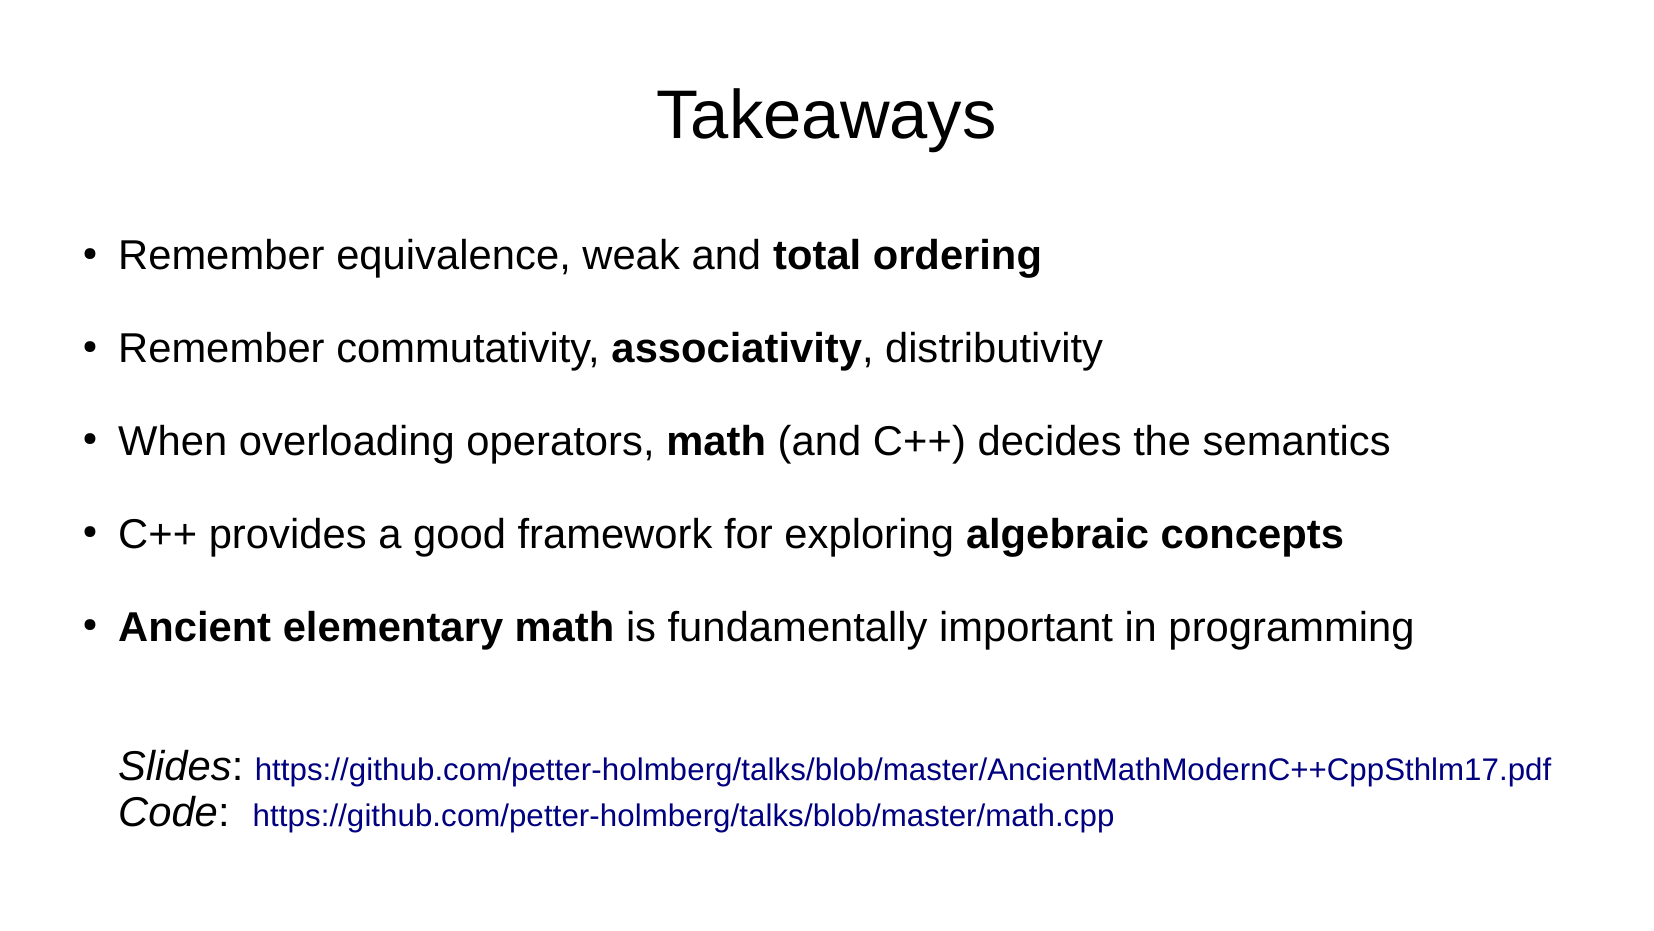

Takeaways
# Remember equivalence, weak and total ordering
Remember commutativity, associativity, distributivity
When overloading operators, math (and C++) decides the semantics
C++ provides a good framework for exploring algebraic concepts
Ancient elementary math is fundamentally important in programming
Slides: https://github.com/petter-holmberg/talks/blob/master/AncientMathModernC++CppSthlm17.pdf
Code: https://github.com/petter-holmberg/talks/blob/master/math.cpp